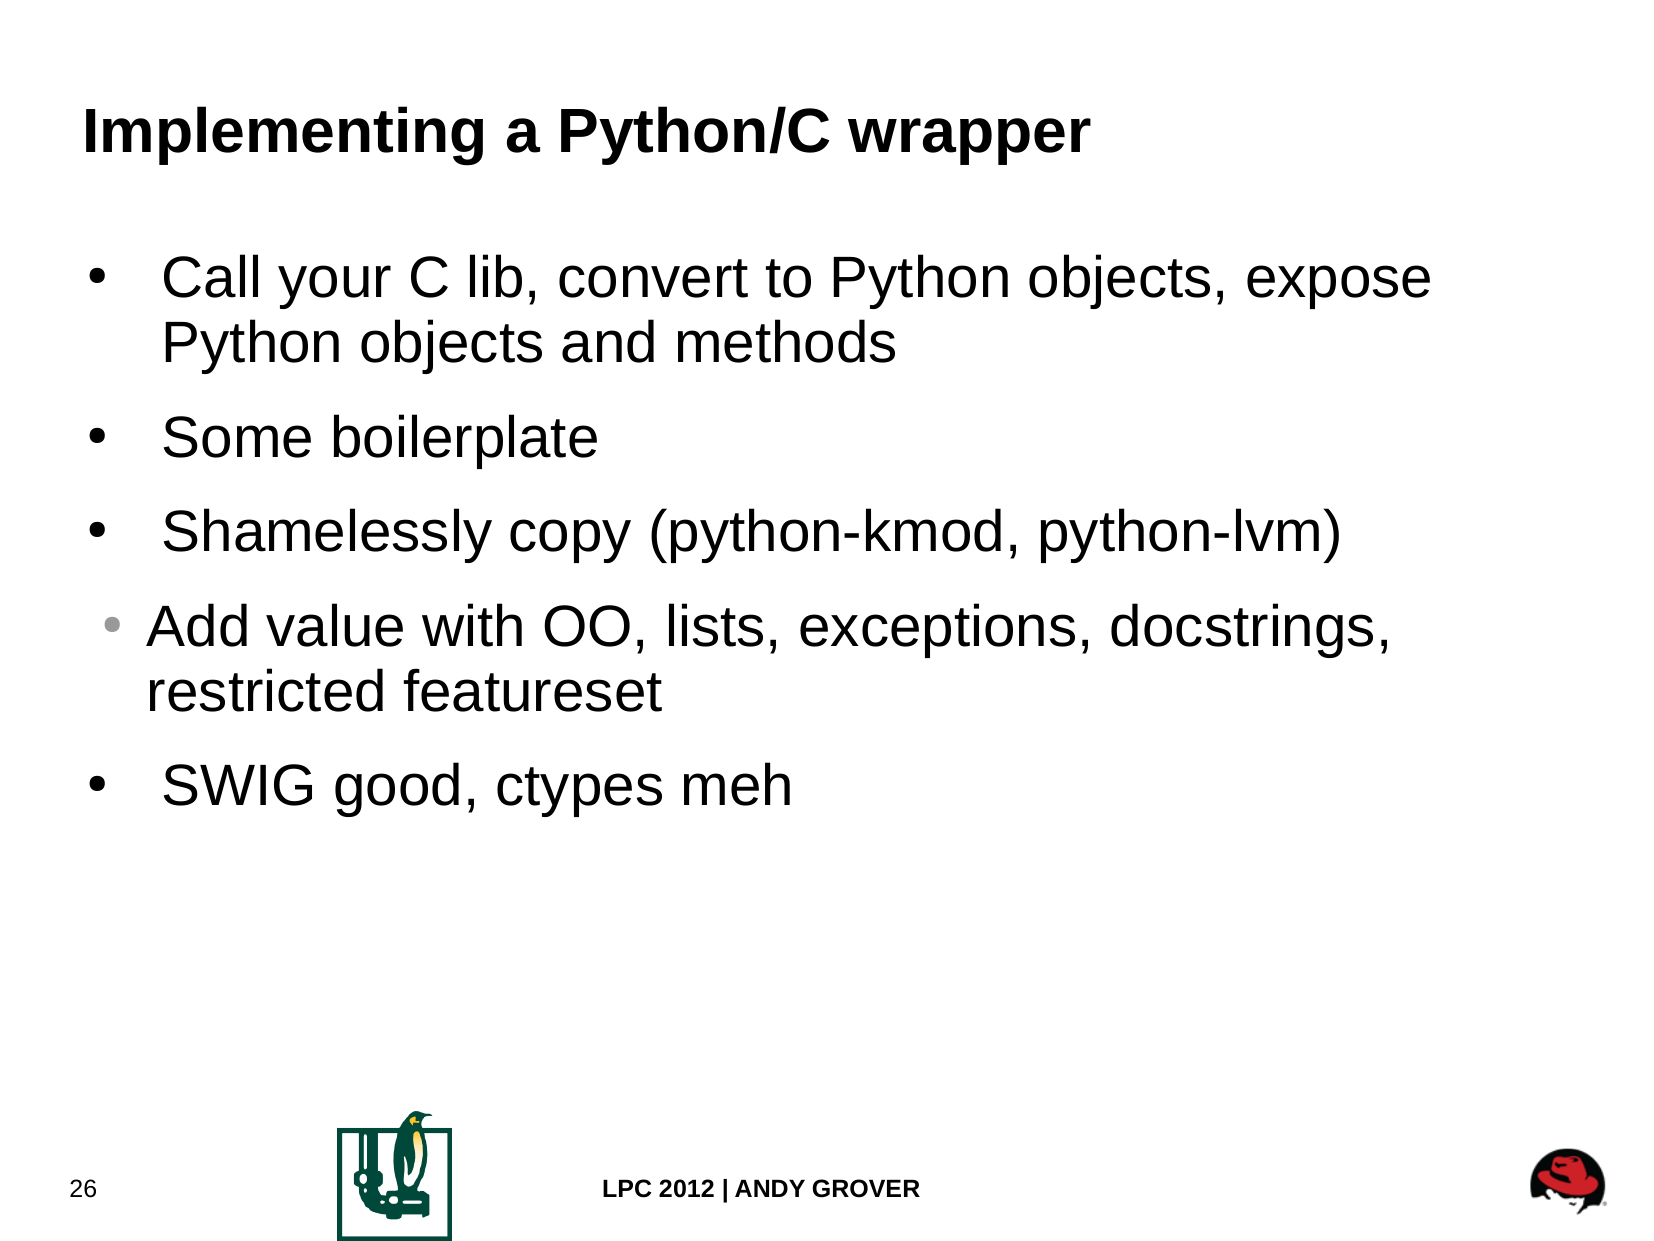

# Implementing a Python/C wrapper
Call your C lib, convert to Python objects, expose Python objects and methods
Some boilerplate
Shamelessly copy (python-kmod, python-lvm)
Add value with OO, lists, exceptions, docstrings, restricted featureset
SWIG good, ctypes meh